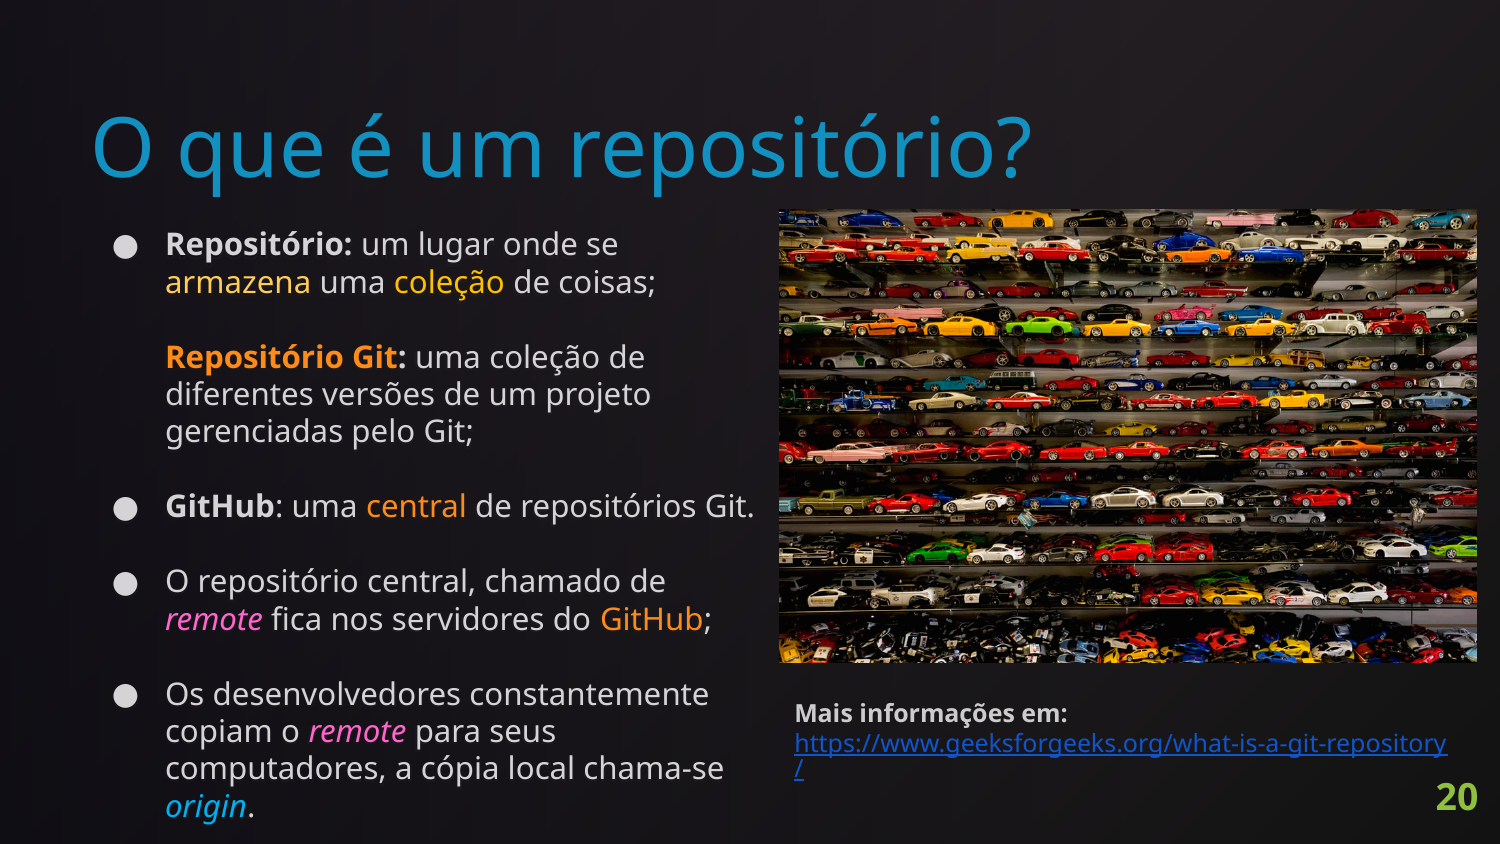

# O que é um repositório?
Repositório: um lugar onde se armazena uma coleção de coisas;
Repositório Git: uma coleção de diferentes versões de um projeto gerenciadas pelo Git;
GitHub: uma central de repositórios Git.
O repositório central, chamado de remote fica nos servidores do GitHub;
Os desenvolvedores constantemente copiam o remote para seus computadores, a cópia local chama-se origin.
Mais informações em: https://www.geeksforgeeks.org/what-is-a-git-repository/